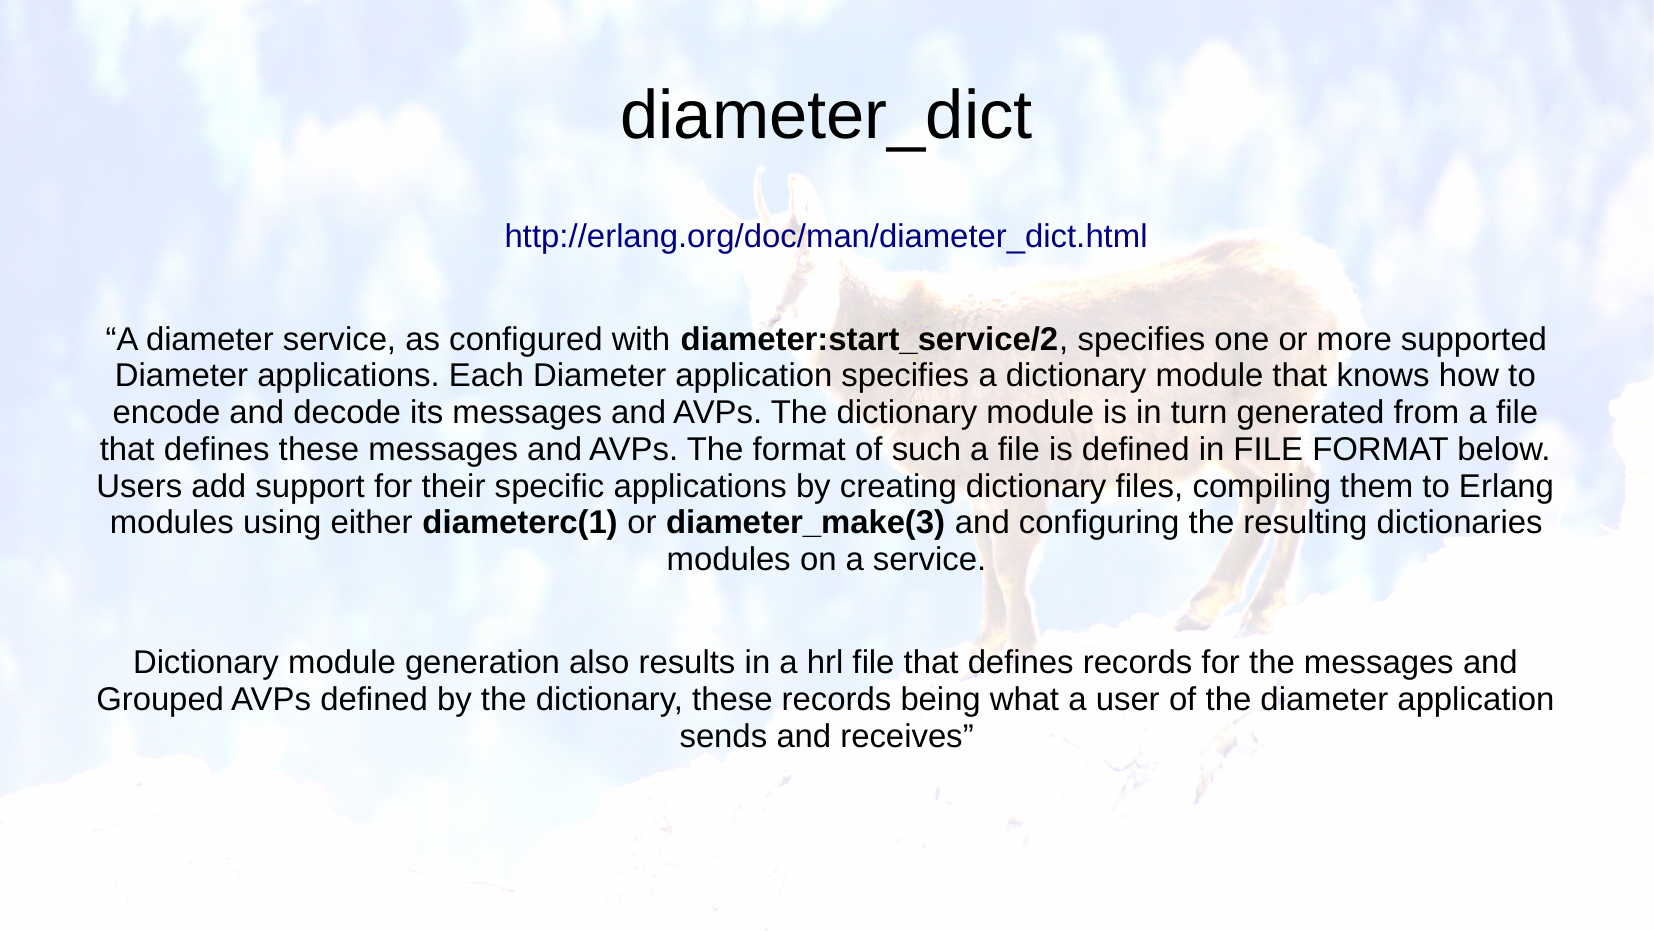

# diameter_dict
http://erlang.org/doc/man/diameter_dict.html
“A diameter service, as configured with diameter:start_service/2, specifies one or more supported Diameter applications. Each Diameter application specifies a dictionary module that knows how to encode and decode its messages and AVPs. The dictionary module is in turn generated from a file that defines these messages and AVPs. The format of such a file is defined in FILE FORMAT below. Users add support for their specific applications by creating dictionary files, compiling them to Erlang modules using either diameterc(1) or diameter_make(3) and configuring the resulting dictionaries modules on a service.
Dictionary module generation also results in a hrl file that defines records for the messages and Grouped AVPs defined by the dictionary, these records being what a user of the diameter application sends and receives”